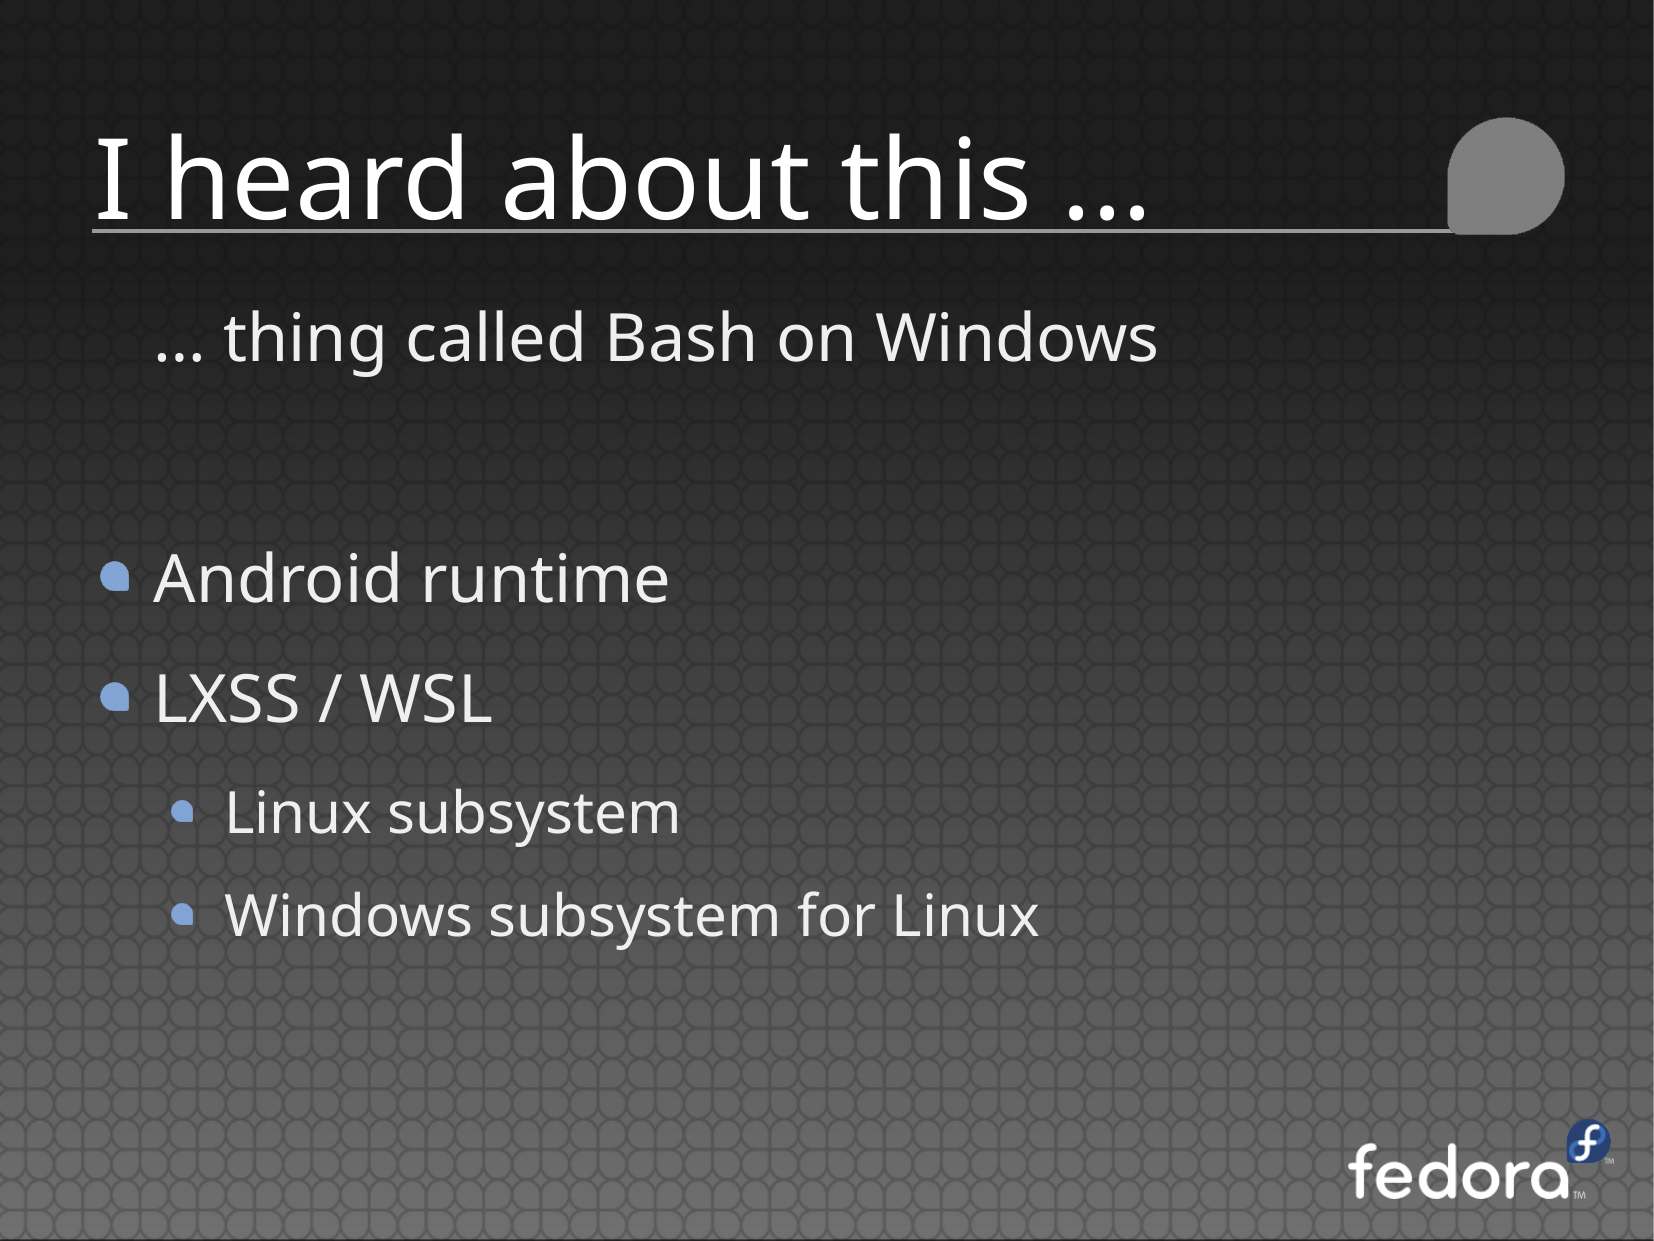

I heard about this ...
# … thing called Bash on Windows
Android runtime
LXSS / WSL
Linux subsystem
Windows subsystem for Linux